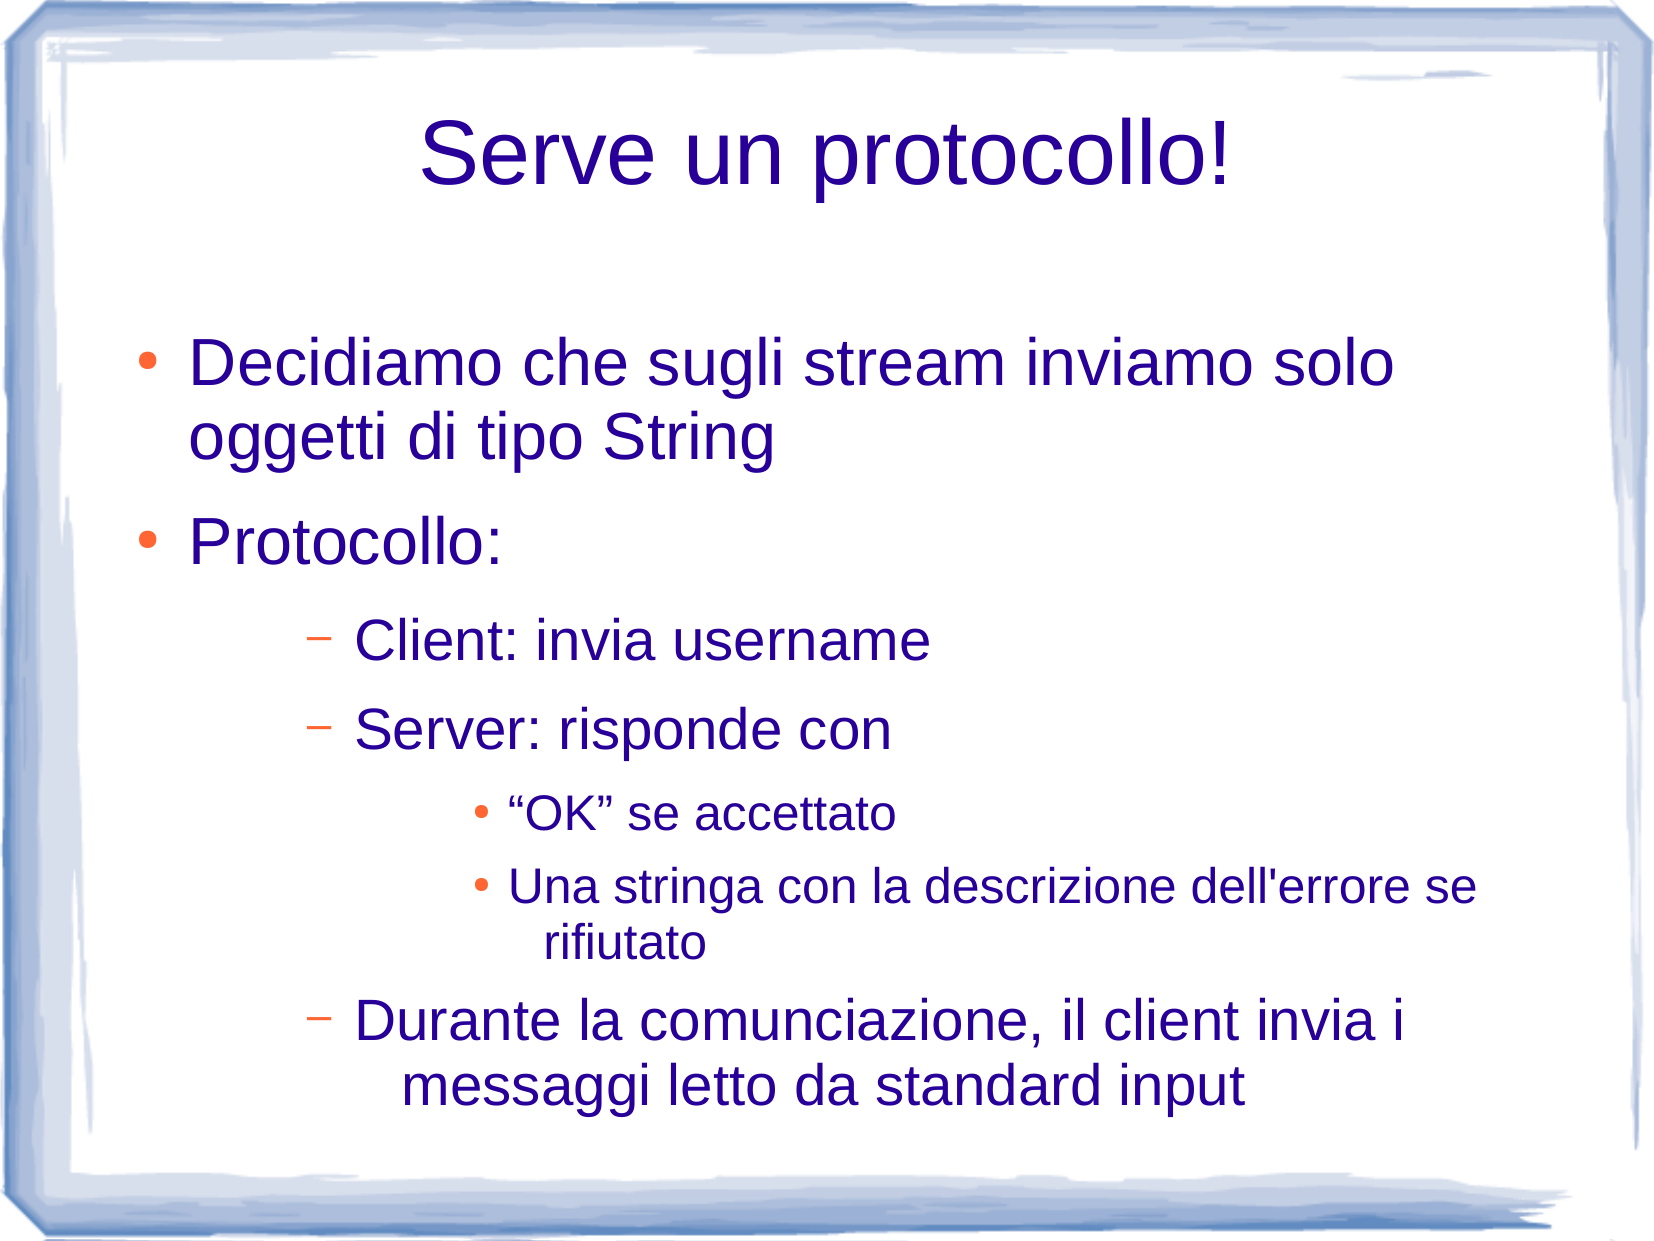

# Serve un protocollo!
Decidiamo che sugli stream inviamo solo oggetti di tipo String
Protocollo:
Client: invia username
Server: risponde con
“OK” se accettato
Una stringa con la descrizione dell'errore se rifiutato
Durante la comunciazione, il client invia i messaggi letto da standard input